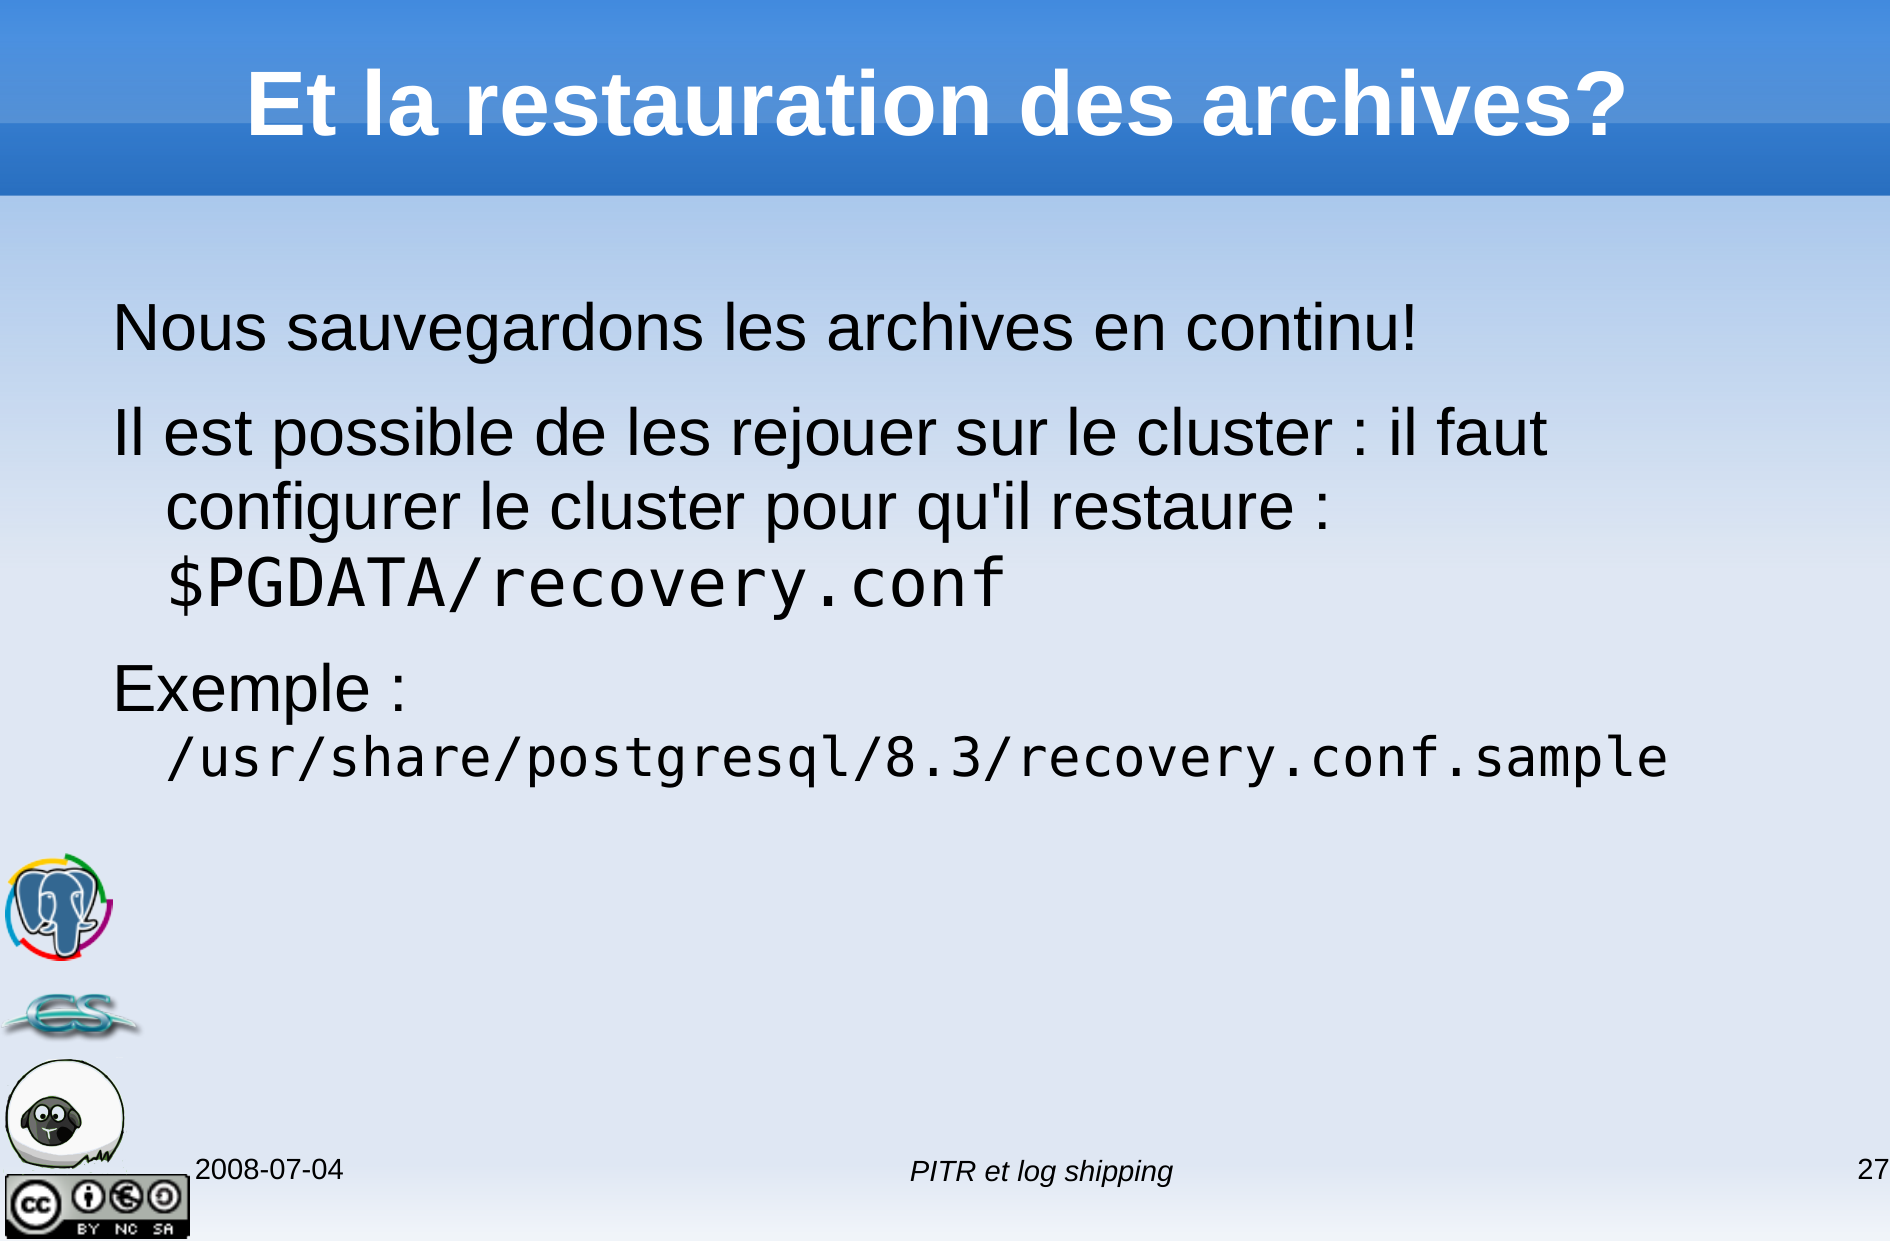

# Et la restauration des archives?
Nous sauvegardons les archives en continu!
Il est possible de les rejouer sur le cluster : il faut configurer le cluster pour qu'il restaure : $PGDATA/recovery.conf
Exemple : /usr/share/postgresql/8.3/recovery.conf.sample
2008-07-04
27
PITR et log shipping